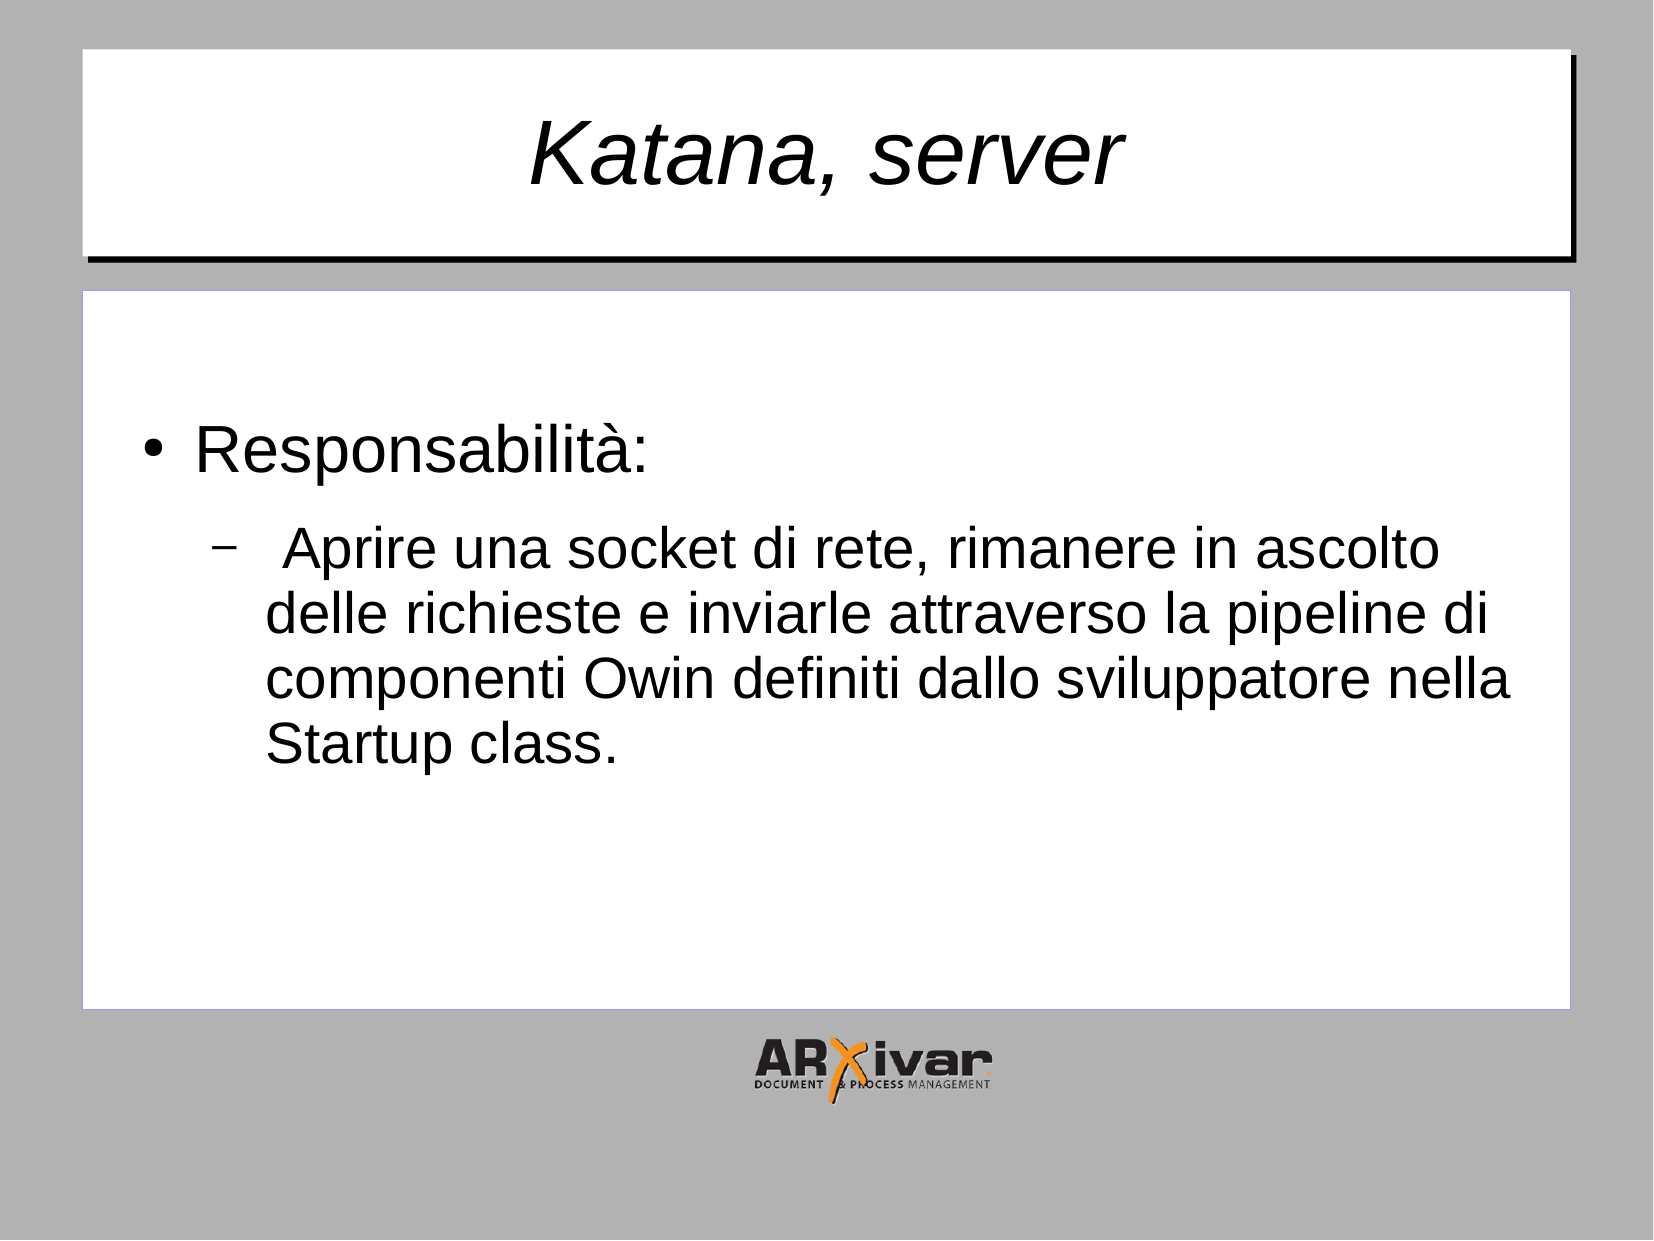

# Katana, server
Responsabilità:
 Aprire una socket di rete, rimanere in ascolto delle richieste e inviarle attraverso la pipeline di componenti Owin definiti dallo sviluppatore nella Startup class.